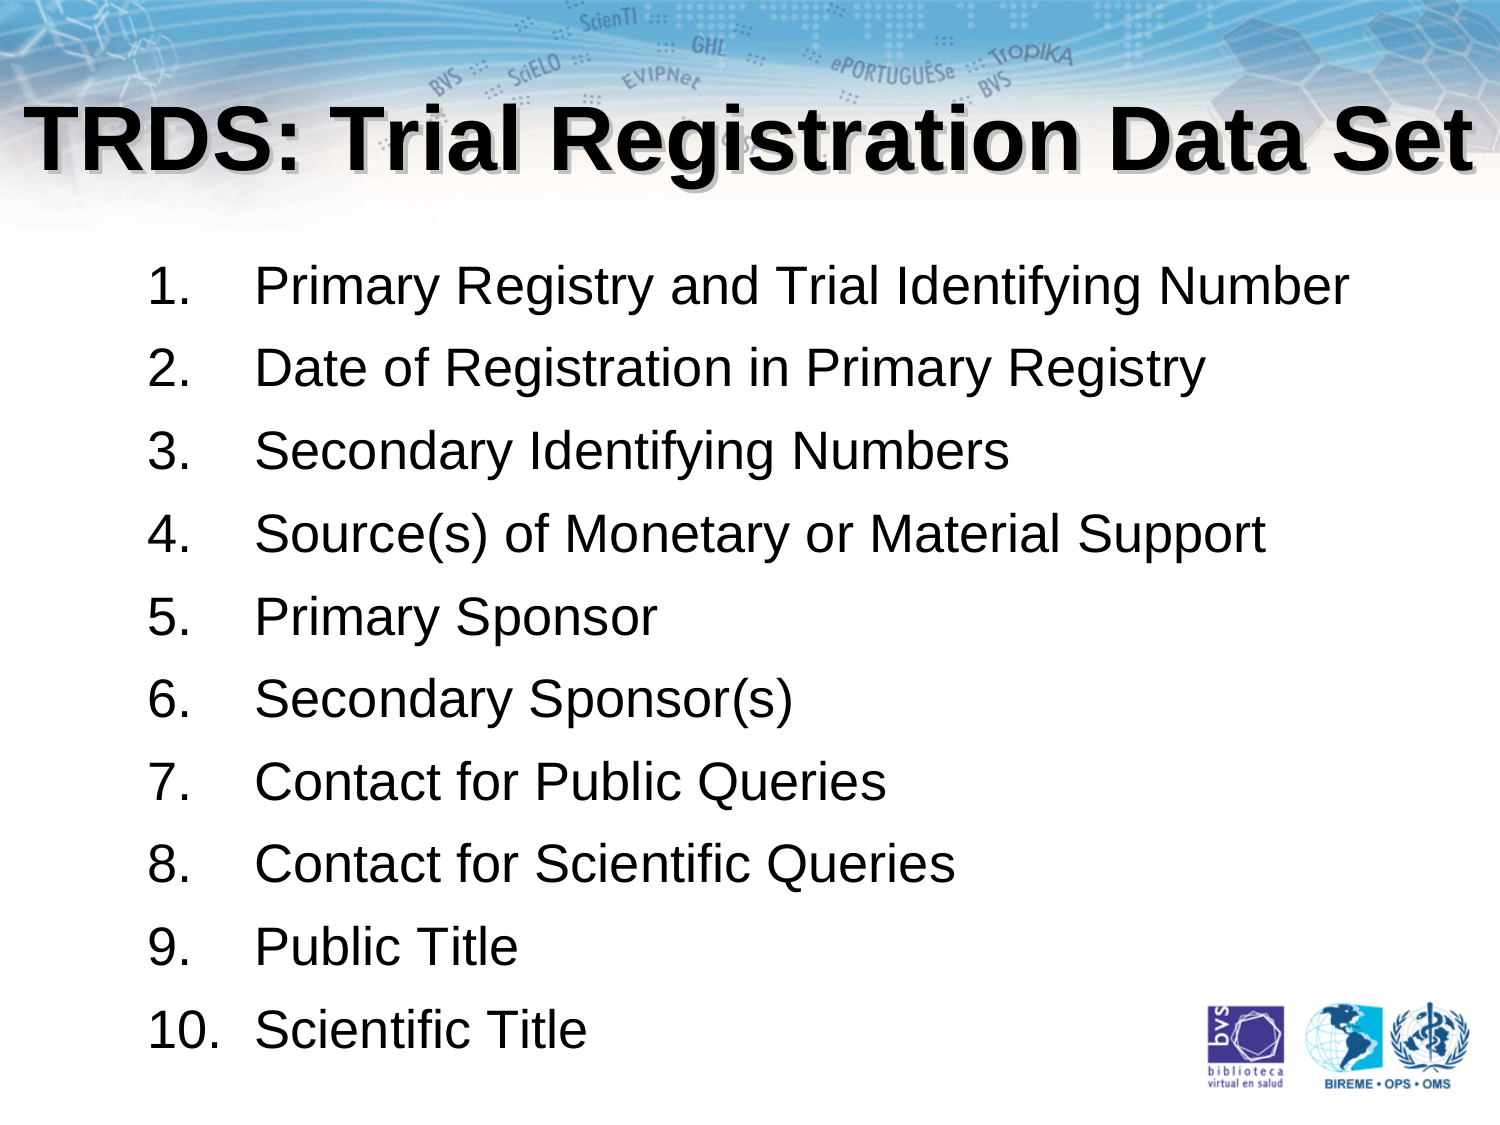

# TRDS: Trial Registration Data Set
1.	Primary Registry and Trial Identifying Number
2.	Date of Registration in Primary Registry
3.	Secondary Identifying Numbers
4.	Source(s) of Monetary or Material Support
5.	Primary Sponsor
6.	Secondary Sponsor(s)
7.	Contact for Public Queries
8.	Contact for Scientific Queries
9.	Public Title
10.	Scientific Title